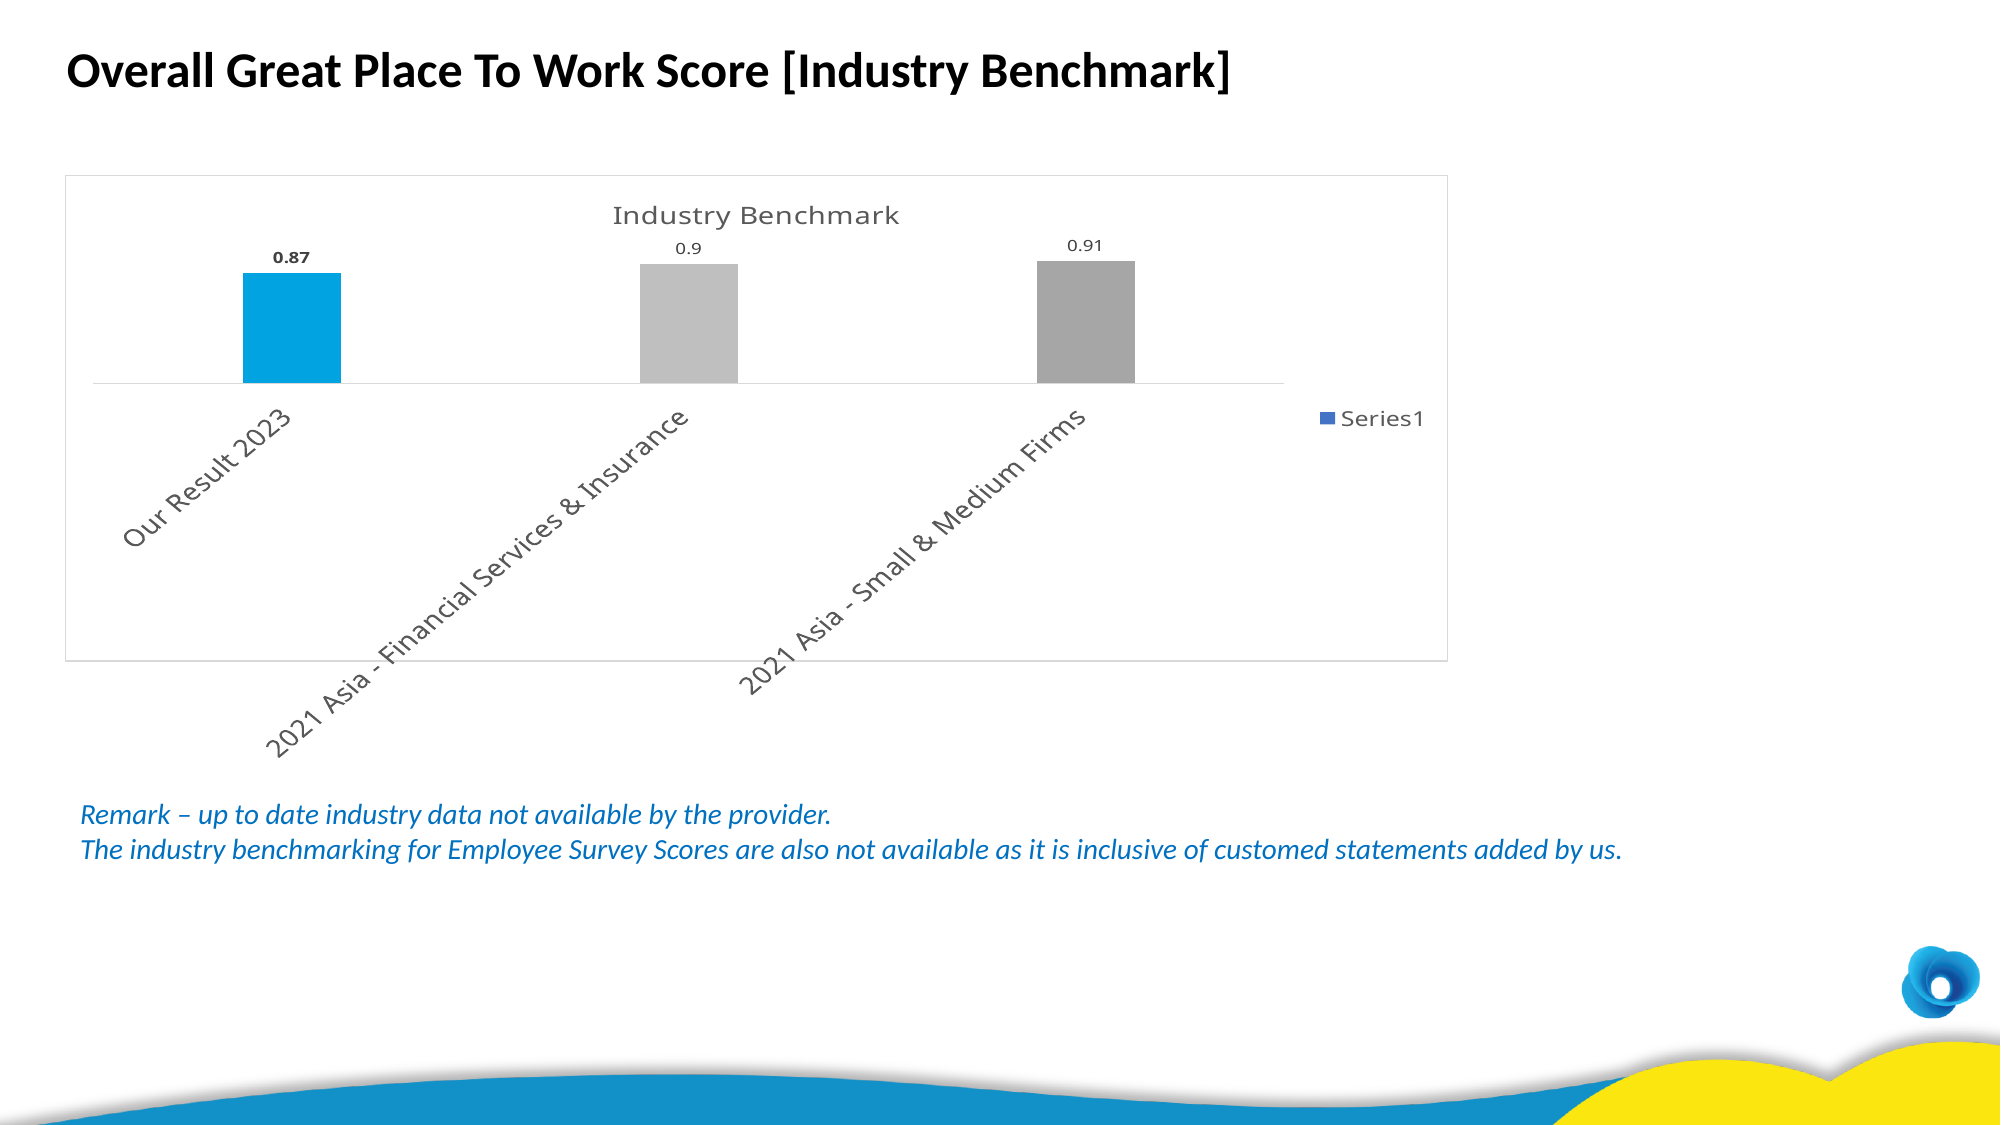

Overall Great Place To Work Score [Industry Benchmark]
### Chart: Industry Benchmark
| Category | Series1 |
|---|---|
| Our Result 2023 | 0.87 |
| 2021 Asia - Financial Services & Insurance | 0.9 |
| 2021 Asia - Small & Medium Firms | 0.91 |Remark – up to date industry data not available by the provider.
The industry benchmarking for Employee Survey Scores are also not available as it is inclusive of customed statements added by us.